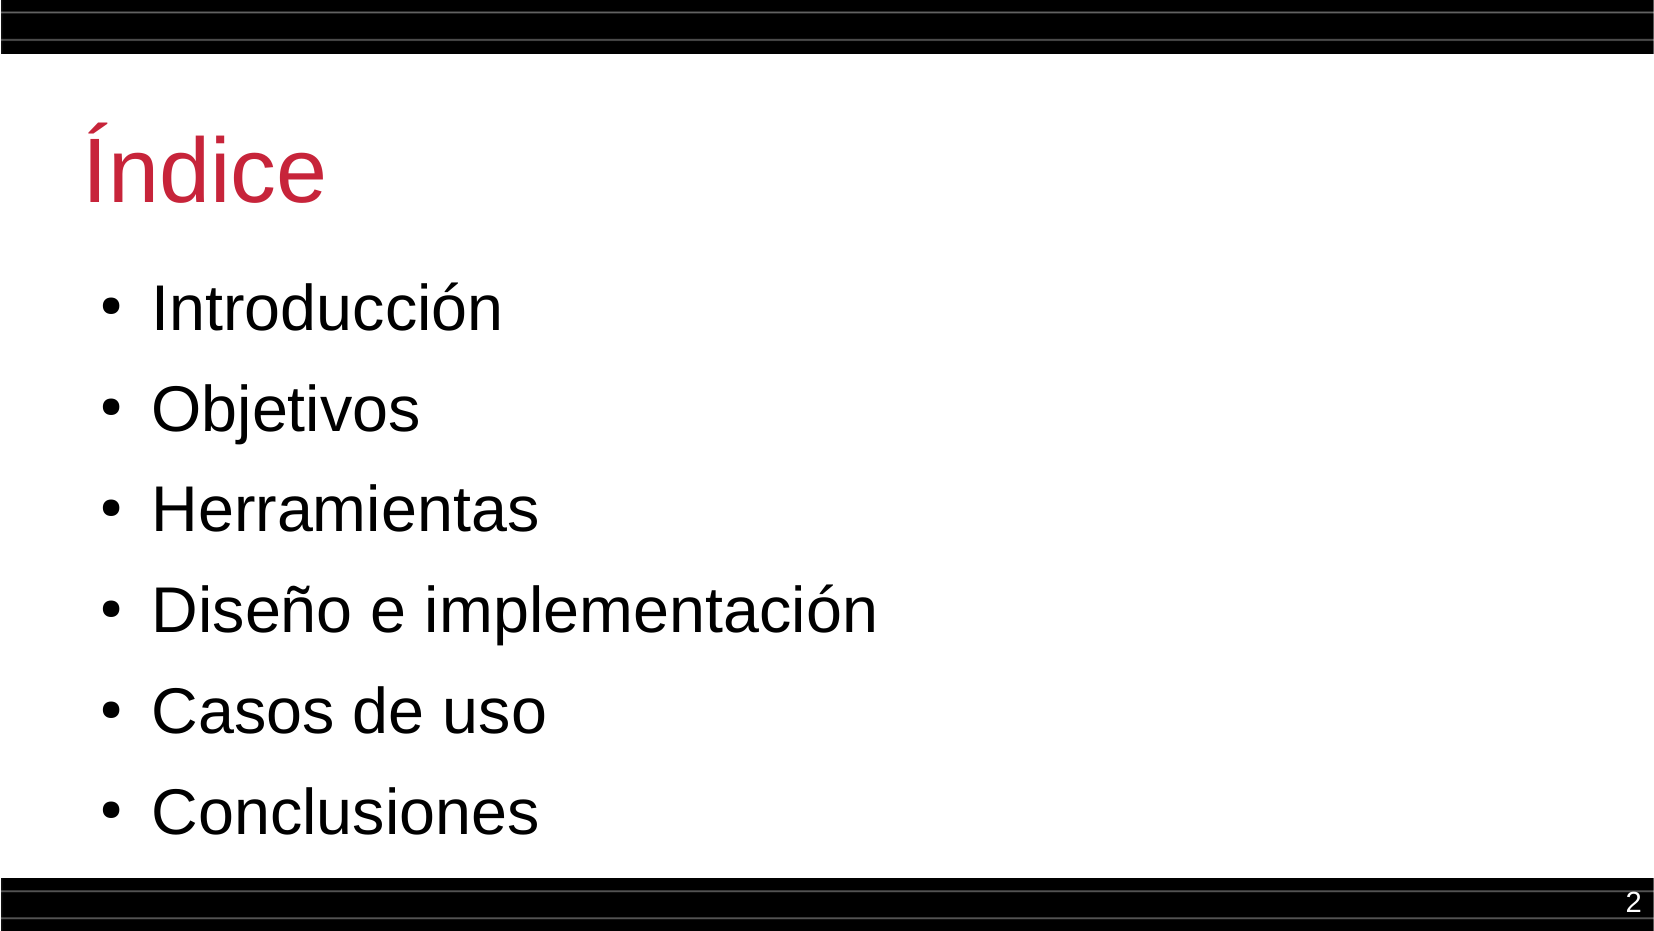

# Índice
Introducción
Objetivos
Herramientas
Diseño e implementación
Casos de uso
Conclusiones